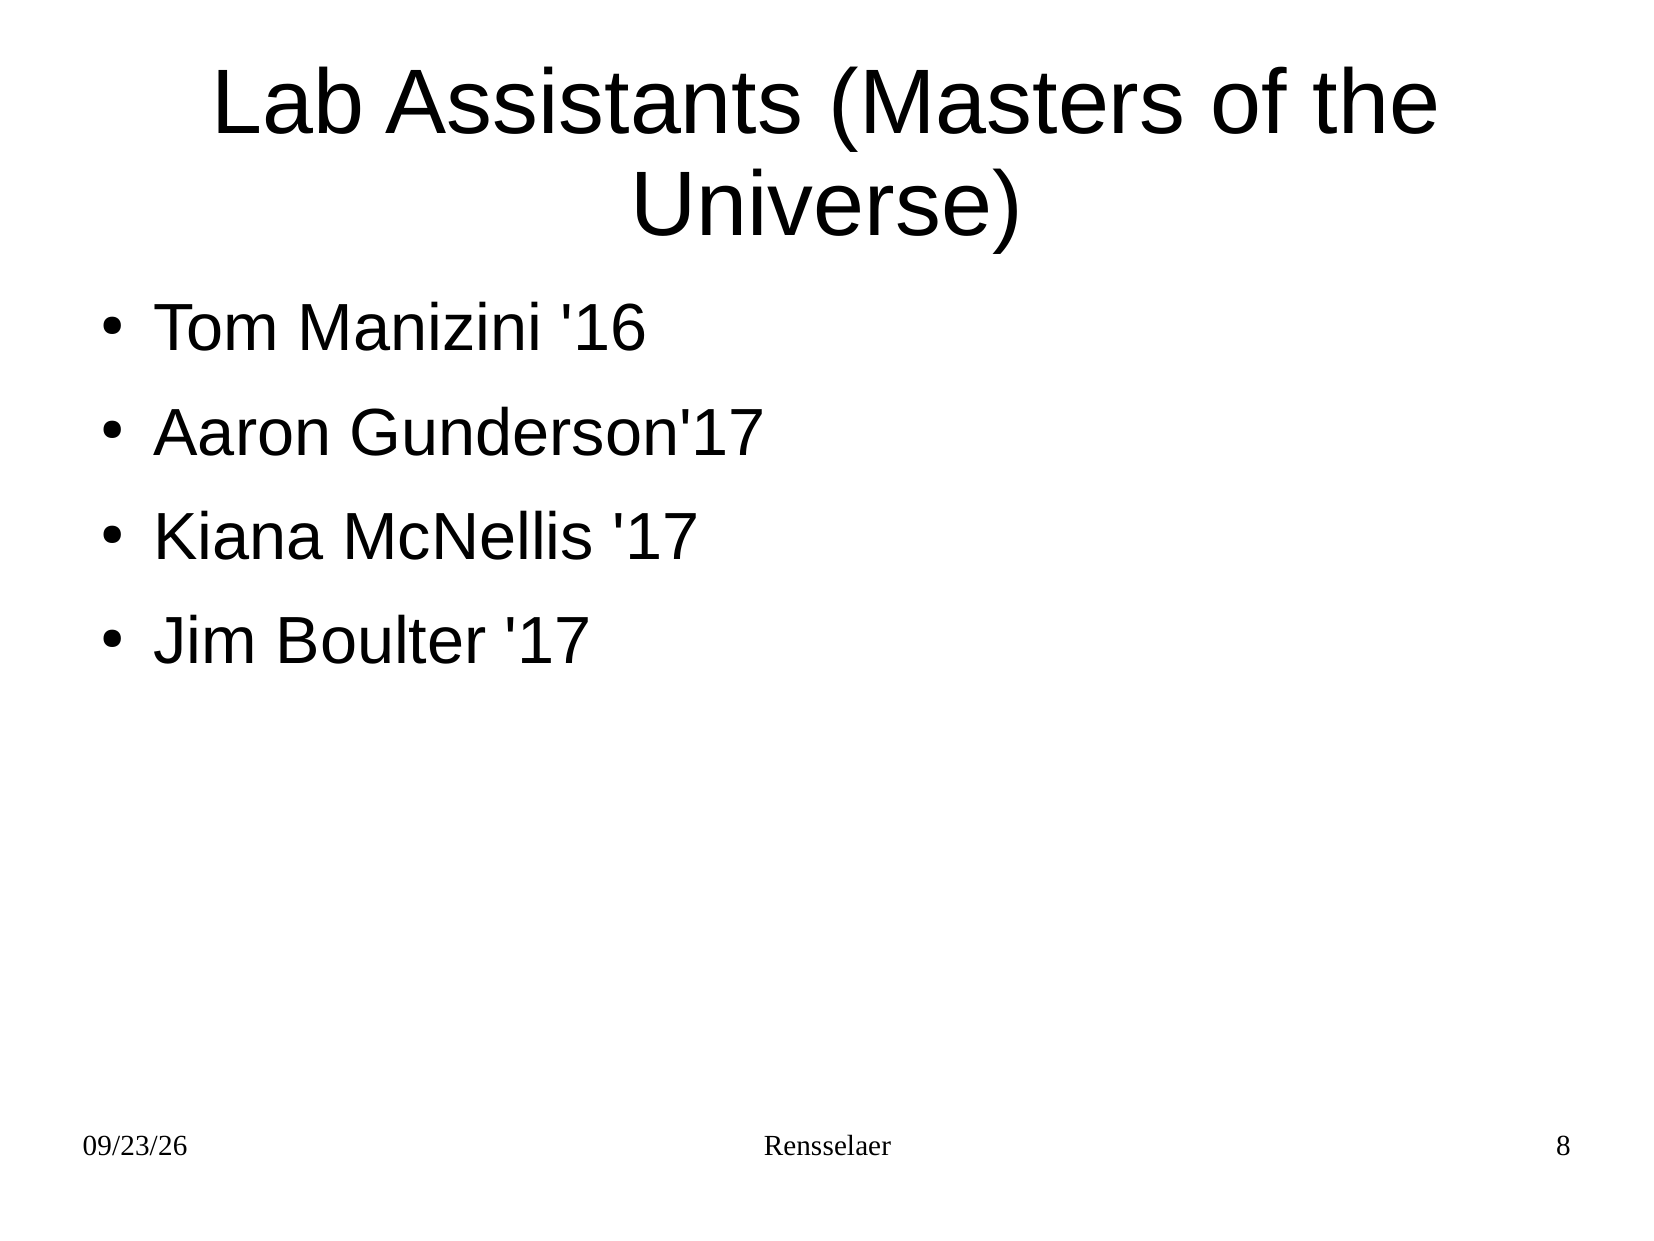

# Lab Assistants (Masters of the Universe)
Tom Manizini '16
Aaron Gunderson'17
Kiana McNellis '17
Jim Boulter '17
Rensselaer
8